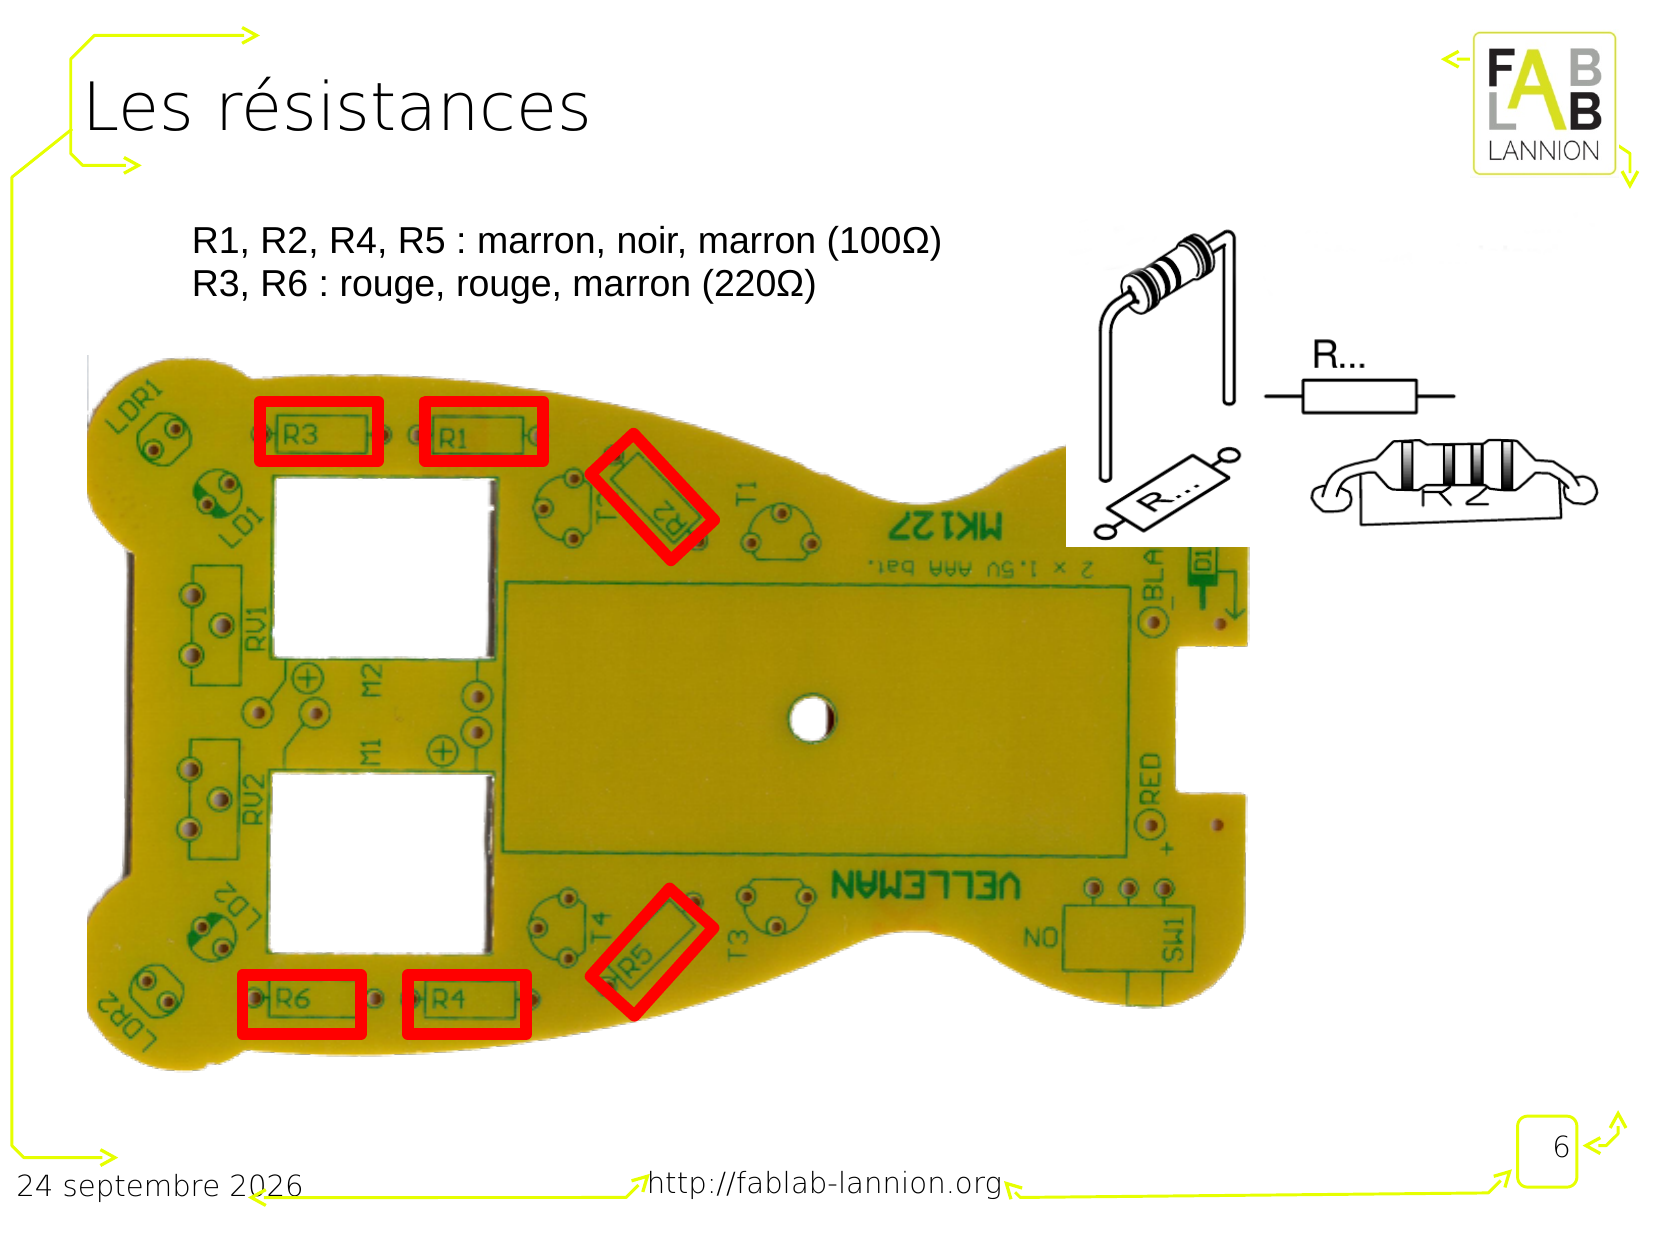

# Les résistances
R1, R2, R4, R5 : marron, noir, marron (100Ω)
R3, R6 : rouge, rouge, marron (220Ω)
6